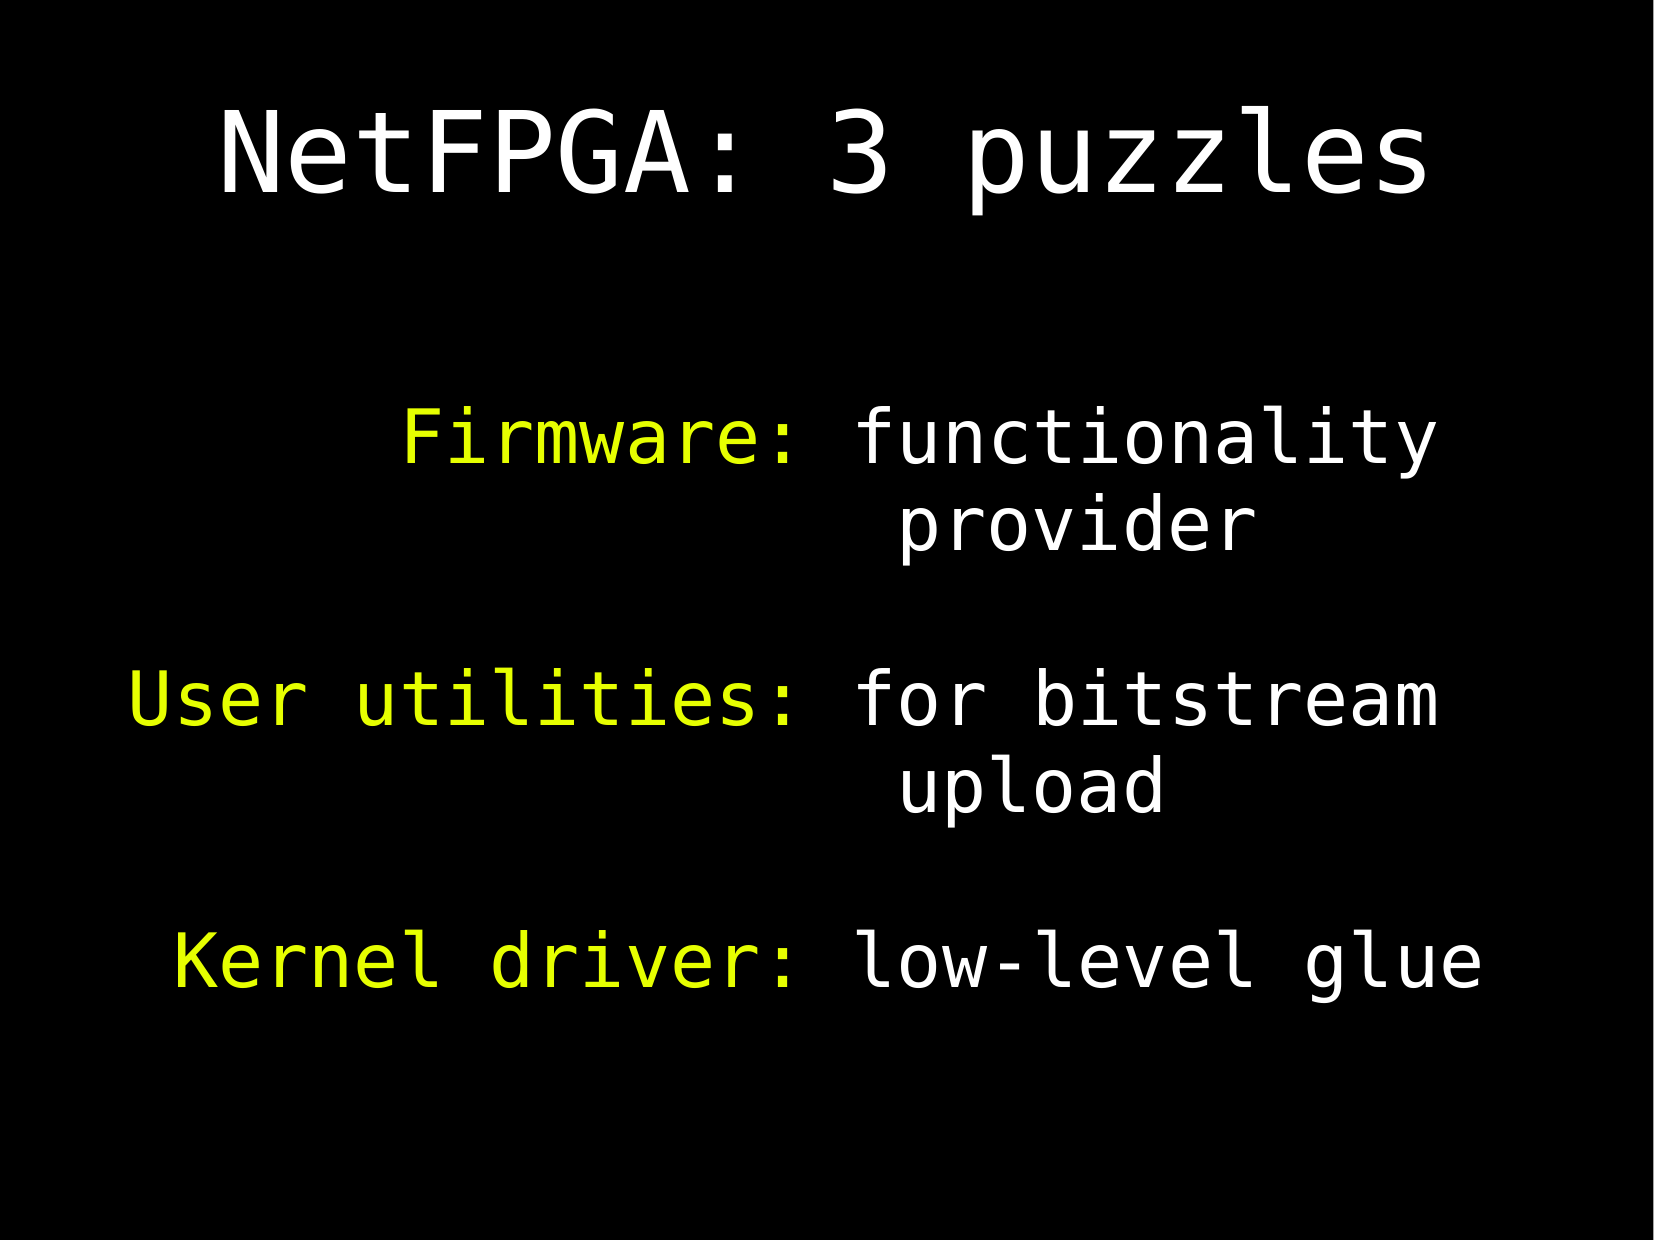

# NetFPGA: 3 puzzles
 Firmware: functionality provider
 User utilities: for bitstream upload
 Kernel driver: low-level glue